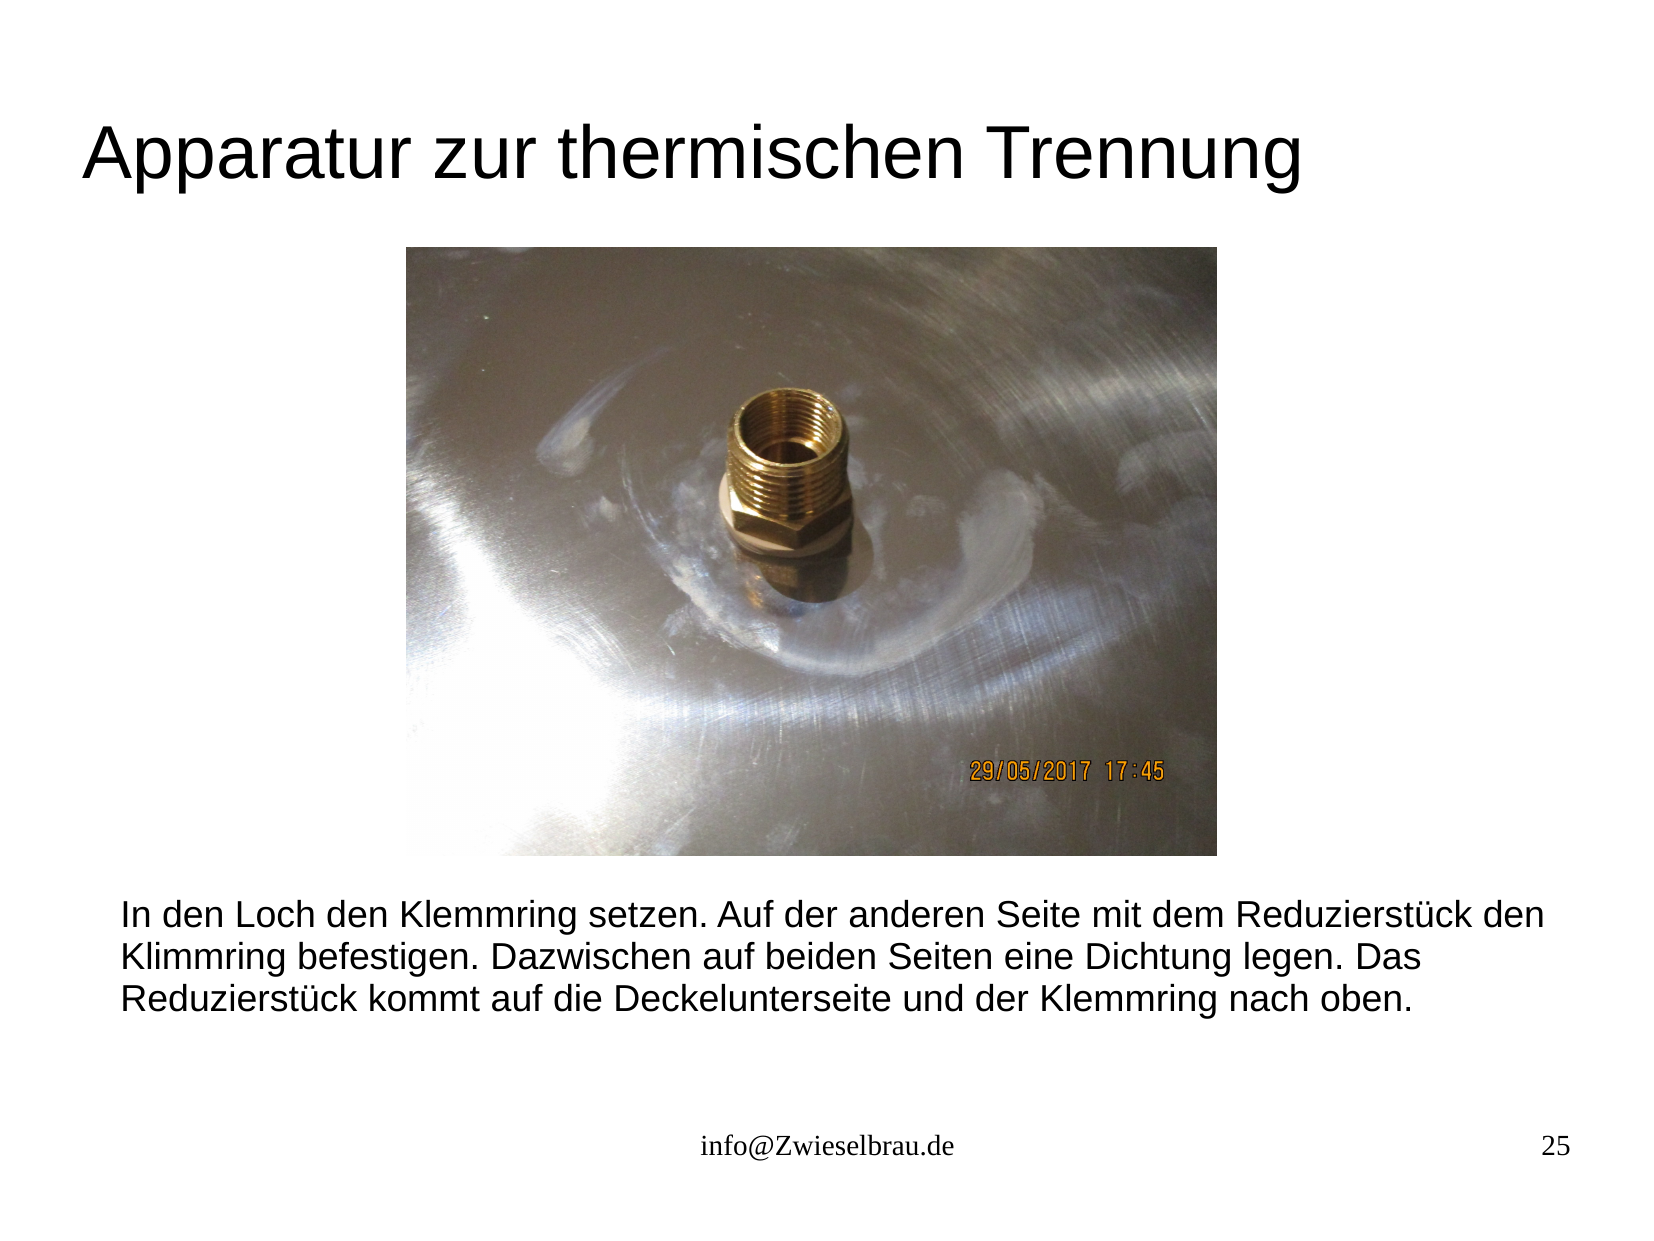

# Apparatur zur thermischen Trennung
In den Loch den Klemmring setzen. Auf der anderen Seite mit dem Reduzierstück den
Klimmring befestigen. Dazwischen auf beiden Seiten eine Dichtung legen. Das
Reduzierstück kommt auf die Deckelunterseite und der Klemmring nach oben.
info@Zwieselbrau.de
25